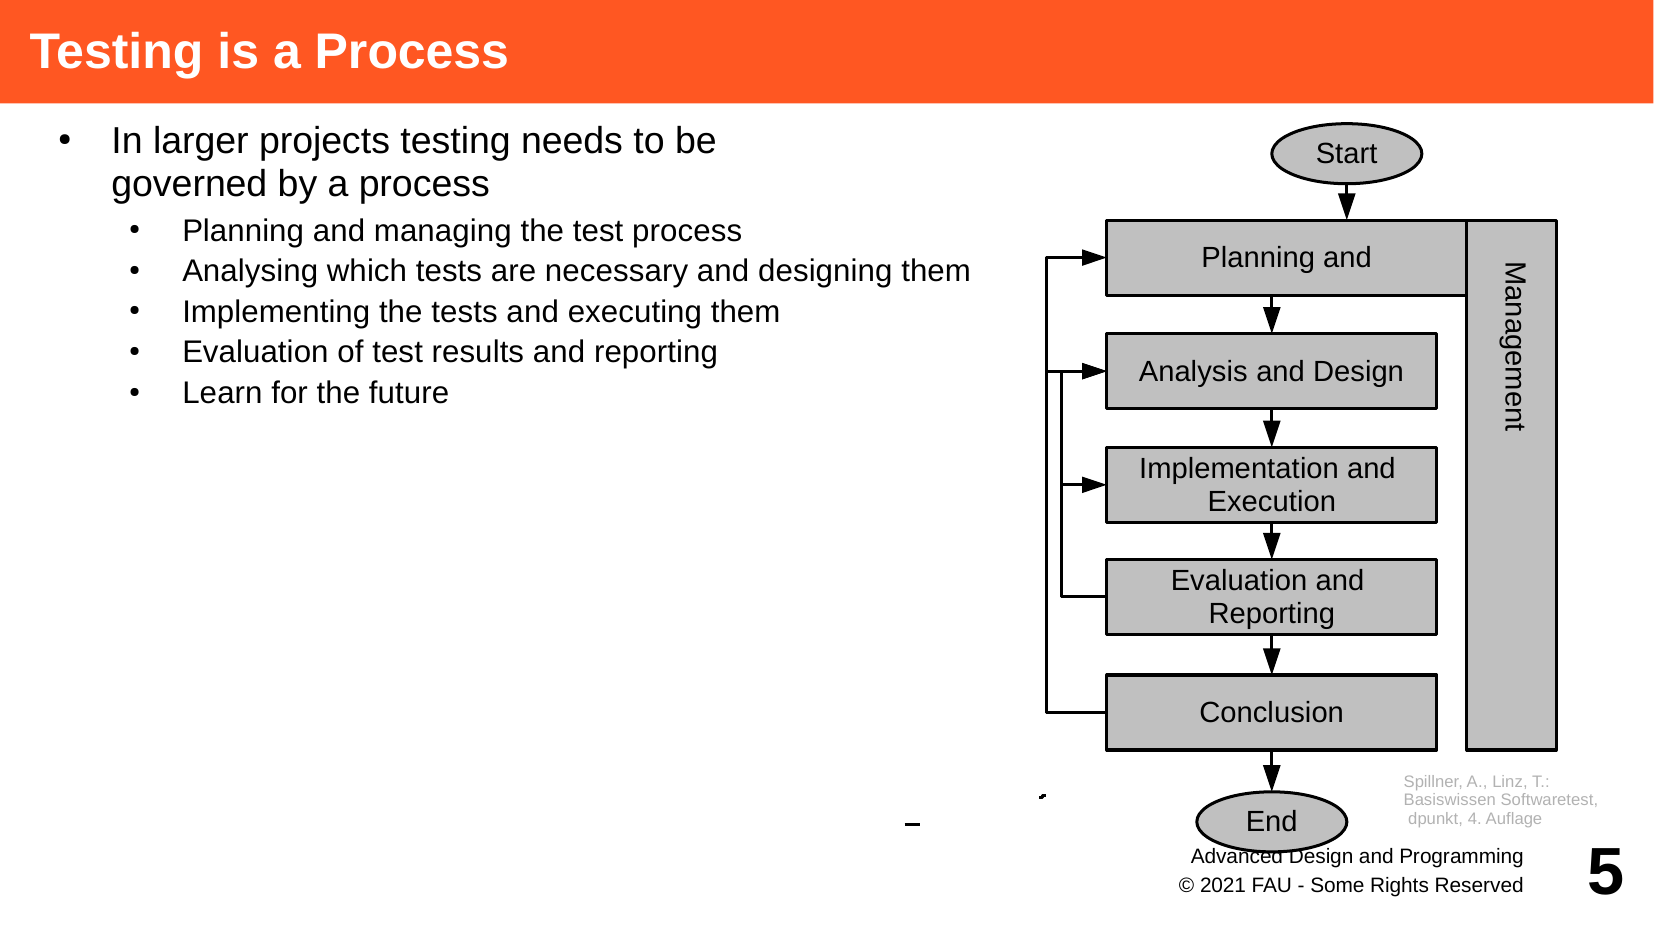

# Testing is a Process
In larger projects testing needs to be
governed by a process
Planning and managing the test process
Analysing which tests are necessary and designing them
Implementing the tests and executing them
Evaluation of test results and reporting
Learn for the future
Start
Planning and
Management
Analysis and Design
Implementation and
Execution
Evaluation and
Reporting
Conclusion
Spillner, A., Linz, T.:
Basiswissen Softwaretest,
 dpunkt, 4. Auflage
End
Advanced Design and Programming
5
© 2021 FAU - Some Rights Reserved